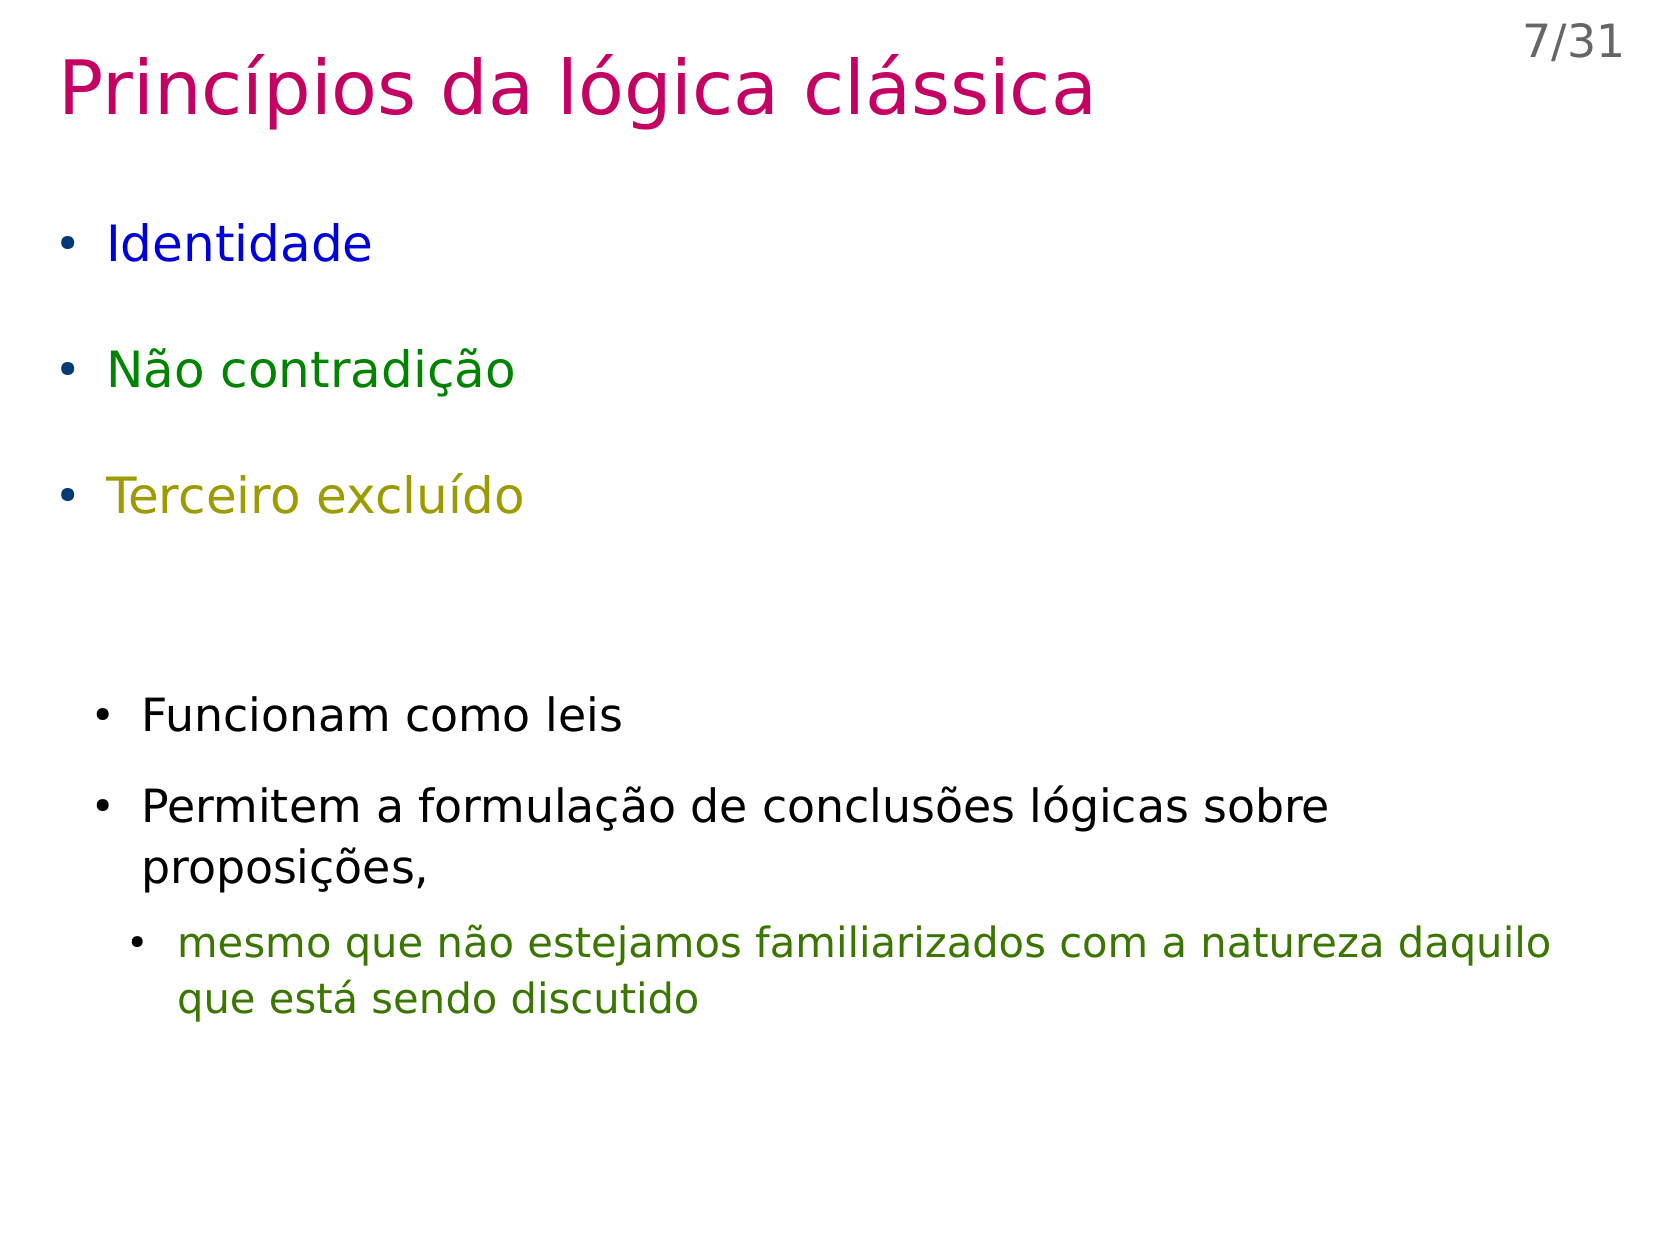

7
# Princípios da lógica clássica
Identidade
Não contradição
Terceiro excluído
Funcionam como leis
Permitem a formulação de conclusões lógicas sobre proposições,
mesmo que não estejamos familiarizados com a natureza daquilo que está sendo discutido